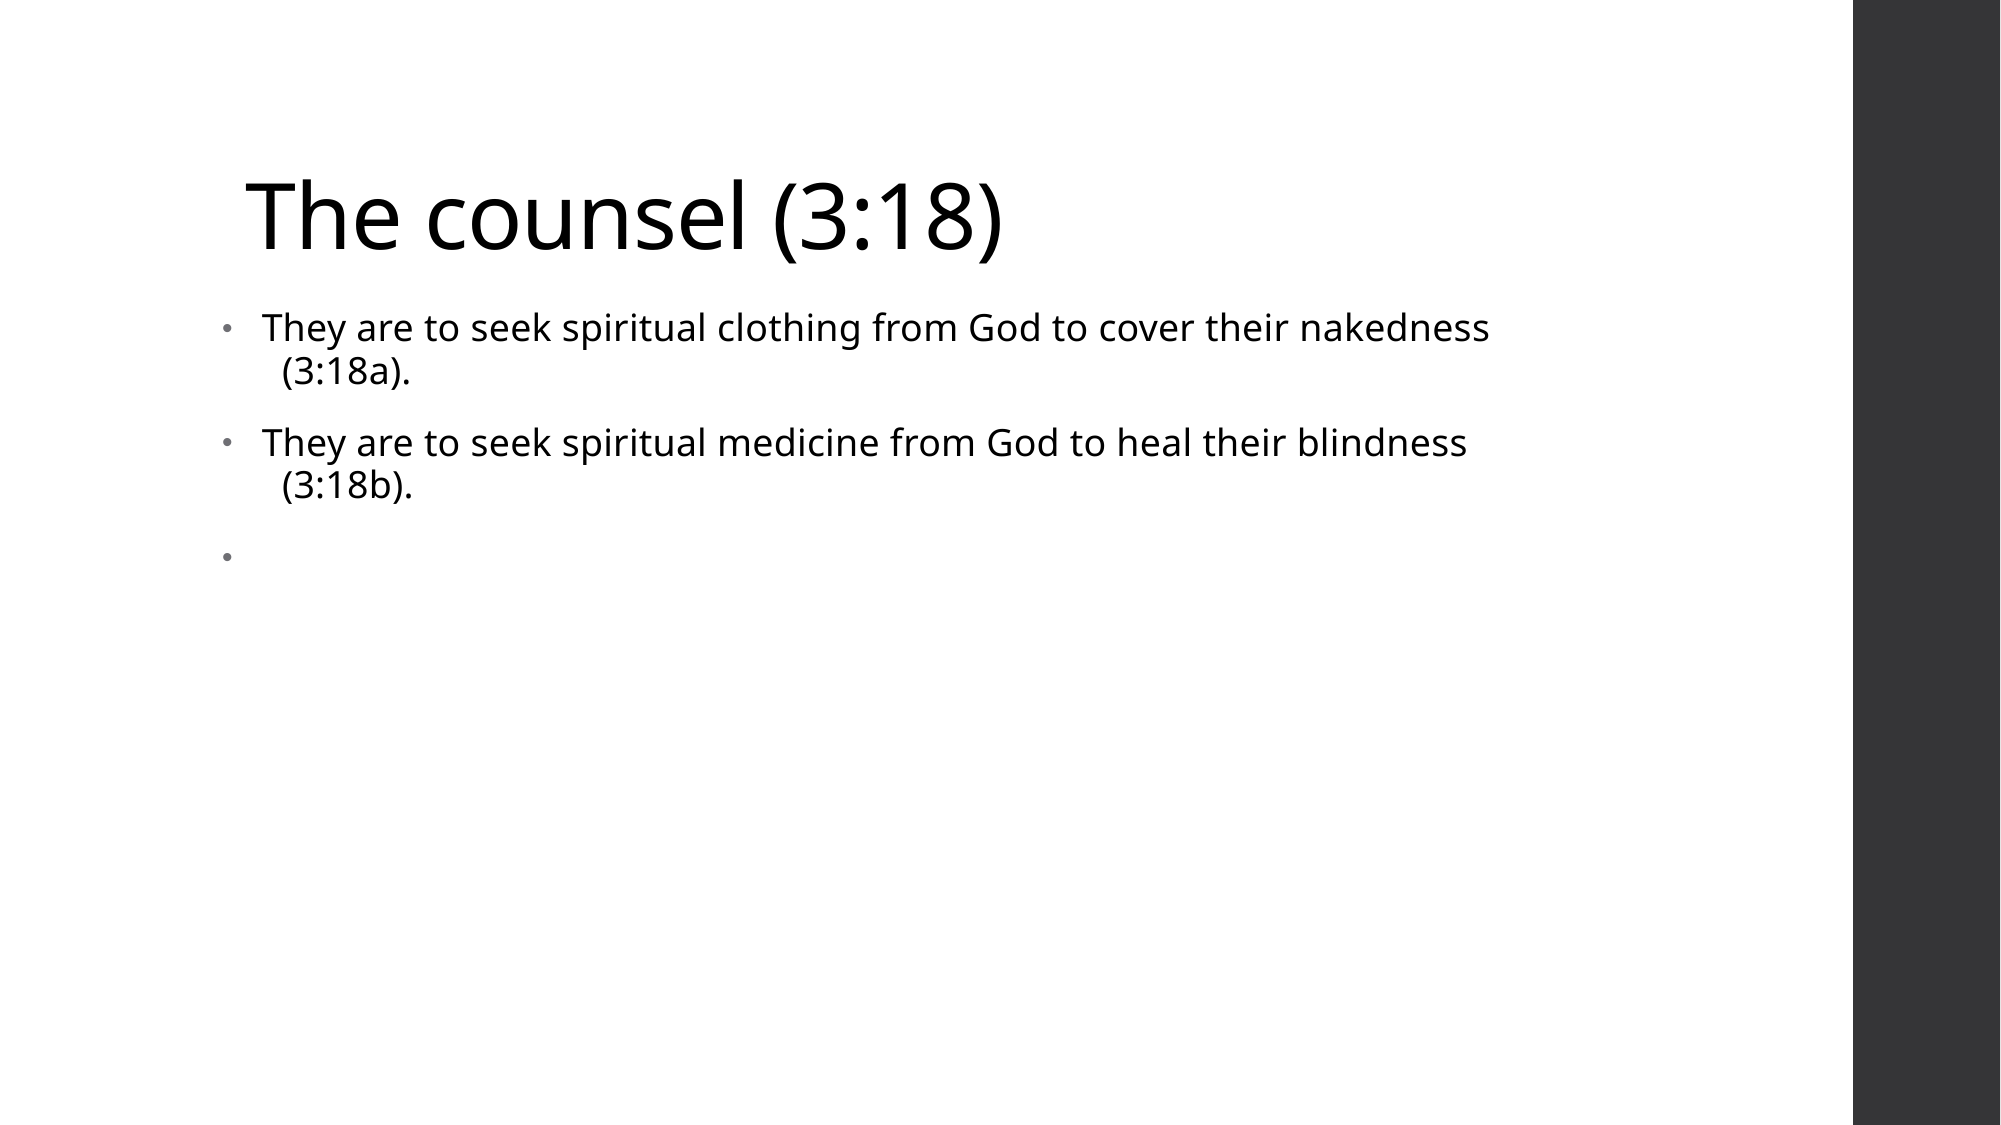

# The counsel (3:18)
 They are to seek spiritual clothing from God to cover their nakedness (3:18a).
 They are to seek spiritual medicine from God to heal their blindness (3:18b).